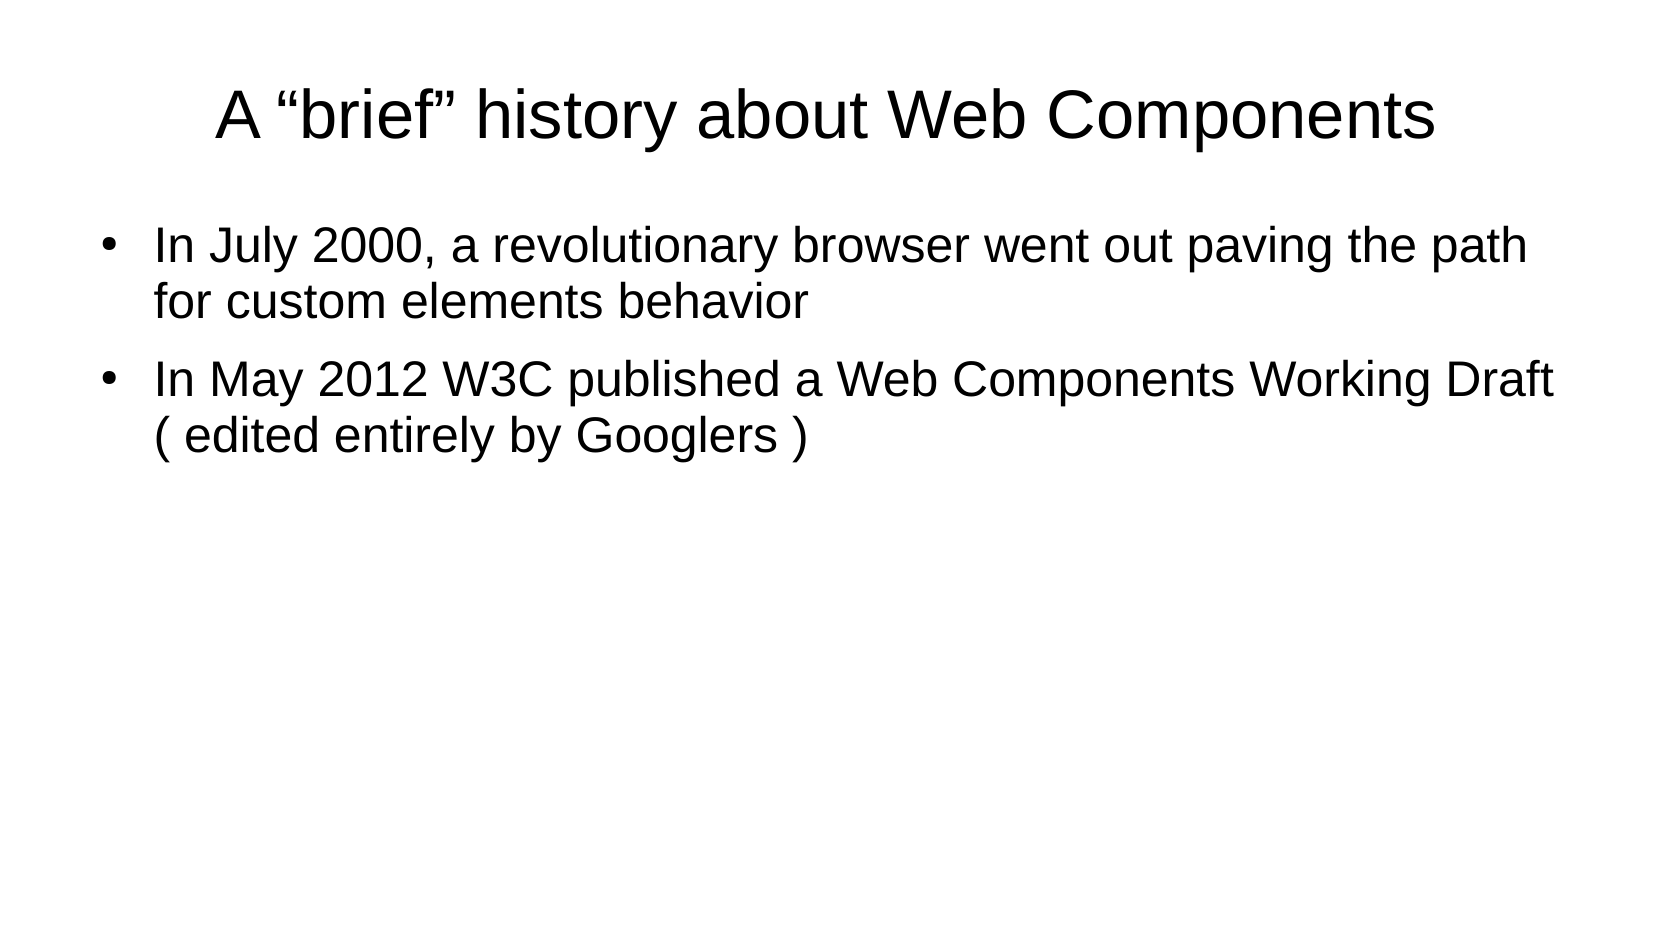

# A “brief” history about Web Components
In July 2000, a revolutionary browser went out paving the path for custom elements behavior
In May 2012 W3C published a Web Components Working Draft ( edited entirely by Googlers )